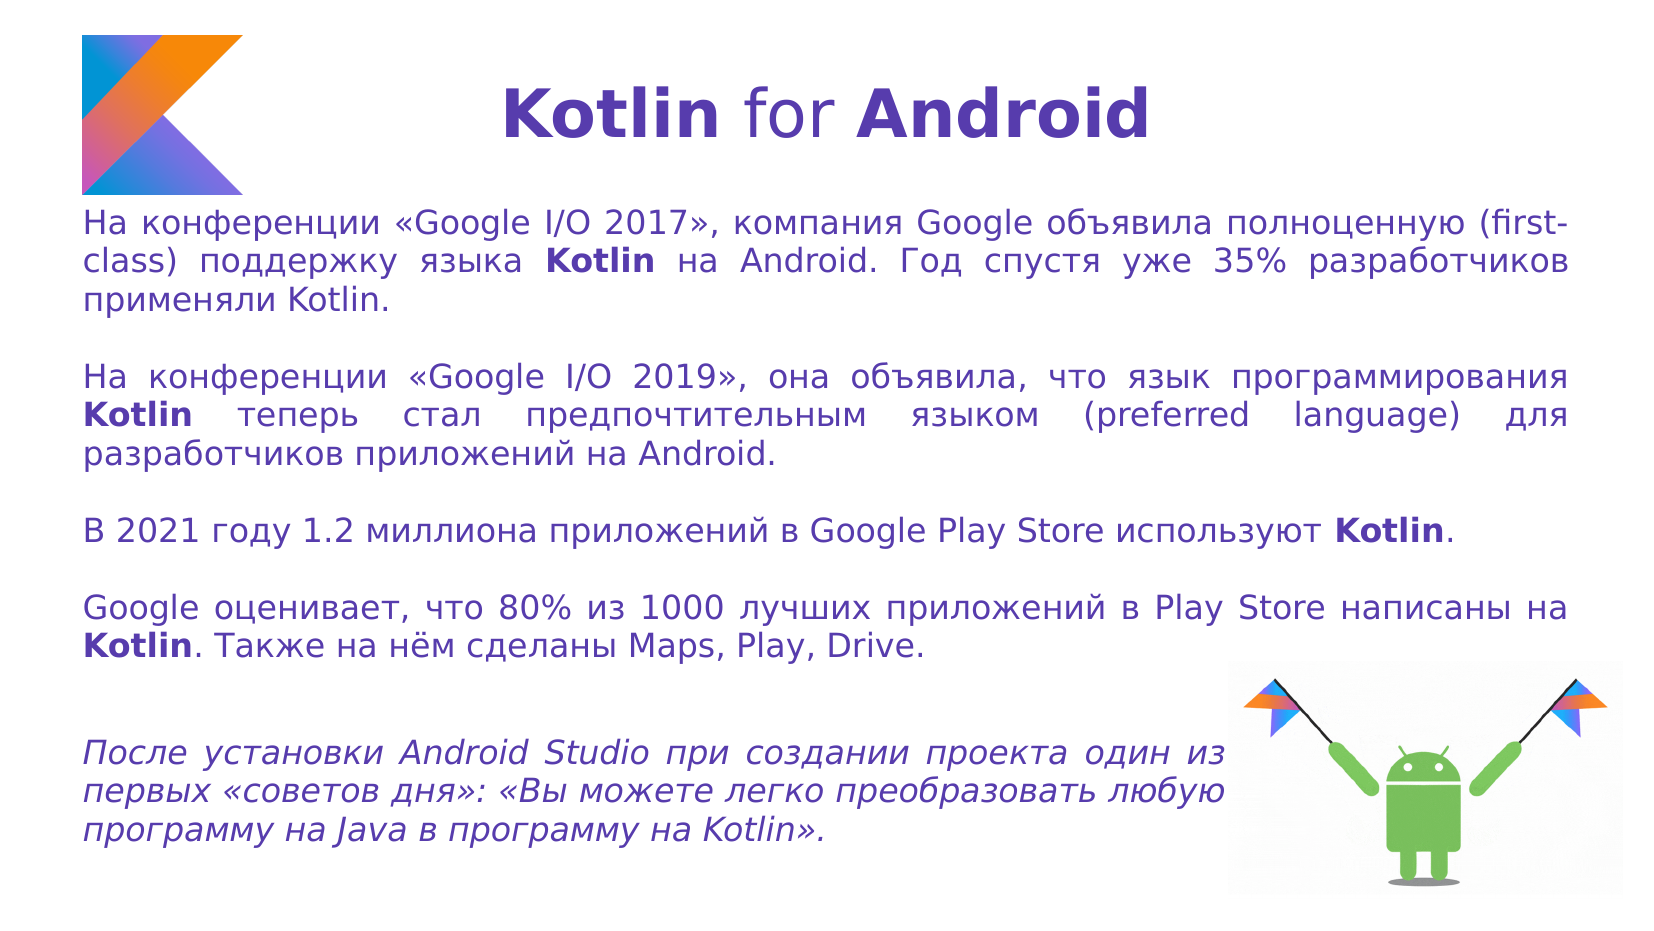

# Kotlin for Android
На конференции «Google I/O 2017», компания Google объявила полноценную (first-class) поддержку языка Kotlin на Android. Год спустя уже 35% разработчиков применяли Kotlin.
На конференции «Google I/O 2019», она объявила, что язык программирования Kotlin теперь стал предпочтительным языком (preferred language) для разработчиков приложений на Android.
В 2021 году 1.2 миллиона приложений в Google Play Store используют Kotlin.
Google оценивает, что 80% из 1000 лучших приложений в Play Store написаны на Kotlin. Также на нём сделаны Maps, Play, Drive.
После установки Android Studio при создании проекта один из первых «советов дня»: «Вы можете легко преобразовать любую программу на Java в программу на Kotlin».